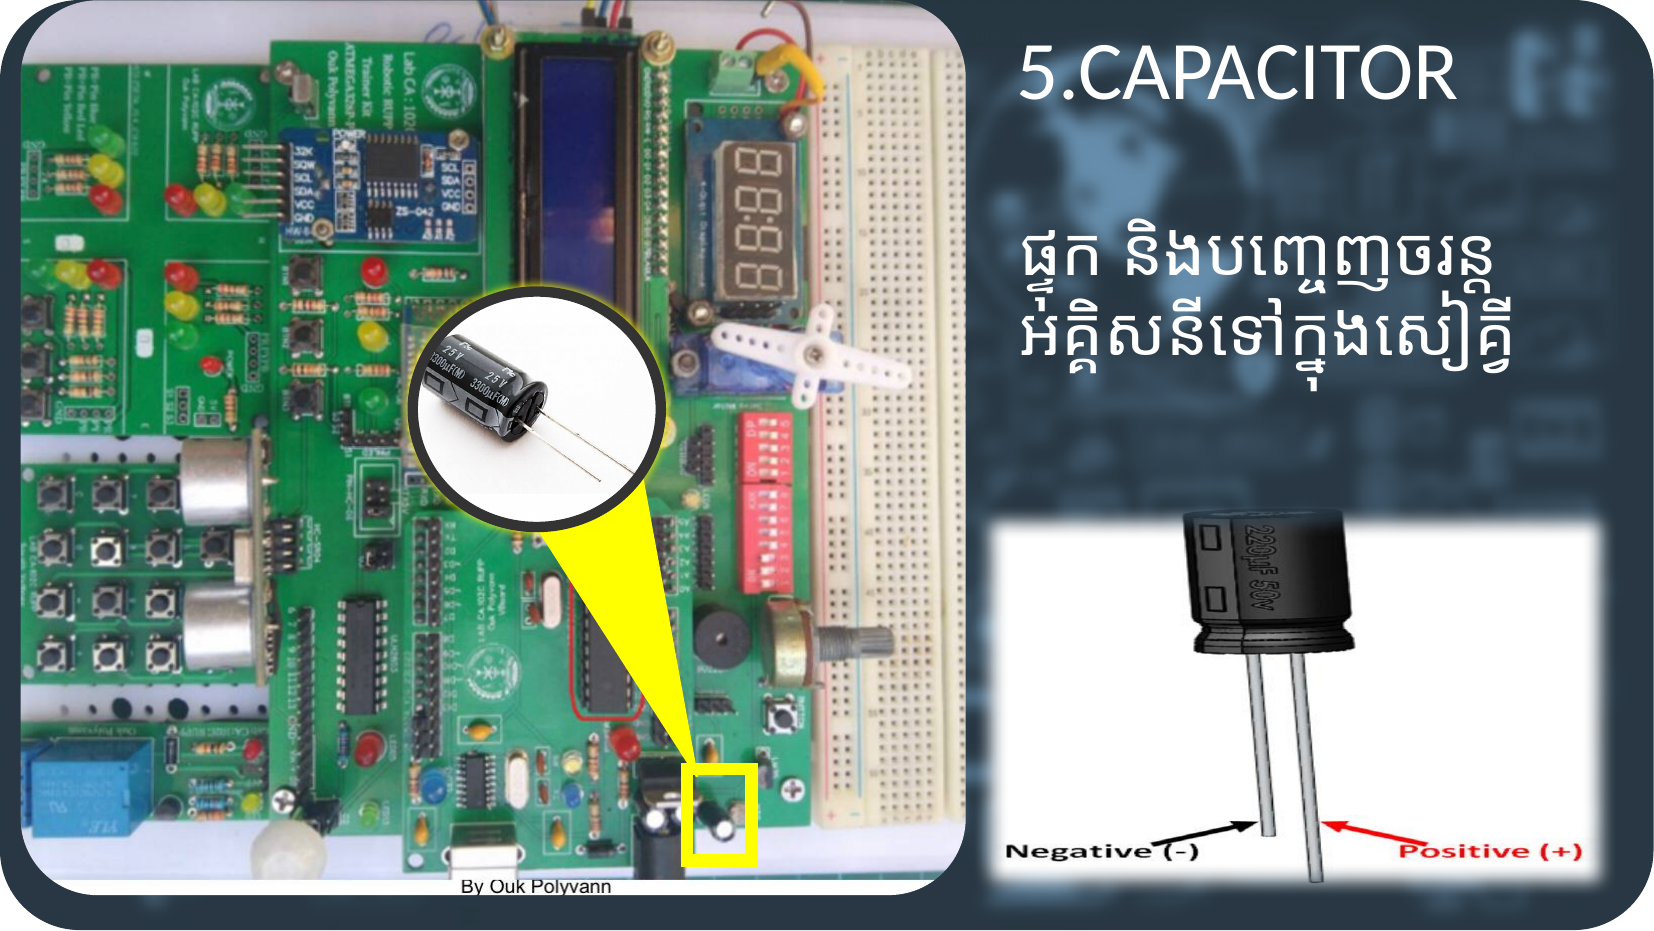

5.CAPACITOR
ផ្ទុក និងបញ្ចេញចរន្តអគ្គិសនីទៅក្នុងសៀគ្វី
This Photo by Unknown Author is licensed under CC BY